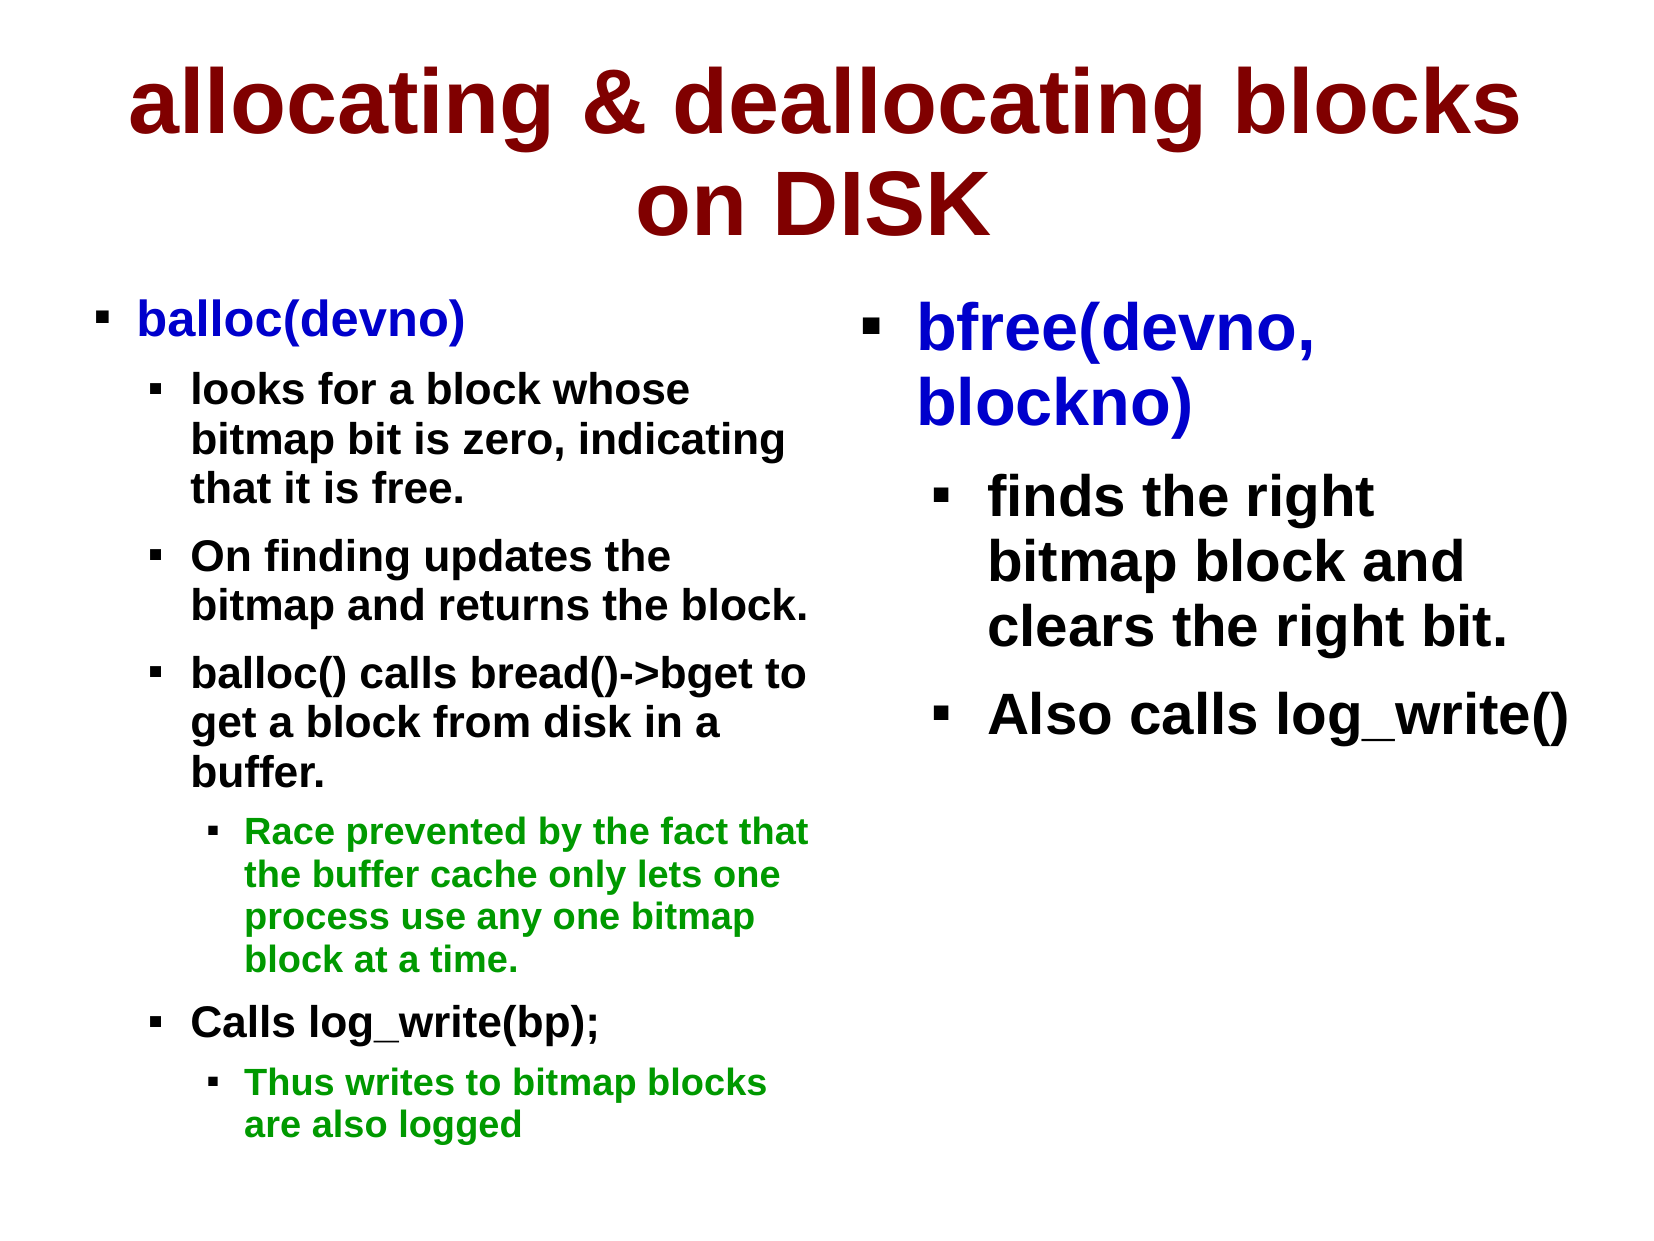

# allocating & deallocating blocks on DISK
balloc(devno)
looks for a block whose bitmap bit is zero, indicating that it is free.
On finding updates the bitmap and returns the block.
balloc() calls bread()->bget to get a block from disk in a buffer.
Race prevented by the fact that the buffer cache only lets one process use any one bitmap block at a time.
Calls log_write(bp);
Thus writes to bitmap blocks are also logged
bfree(devno, blockno)
finds the right bitmap block and clears the right bit.
Also calls log_write()